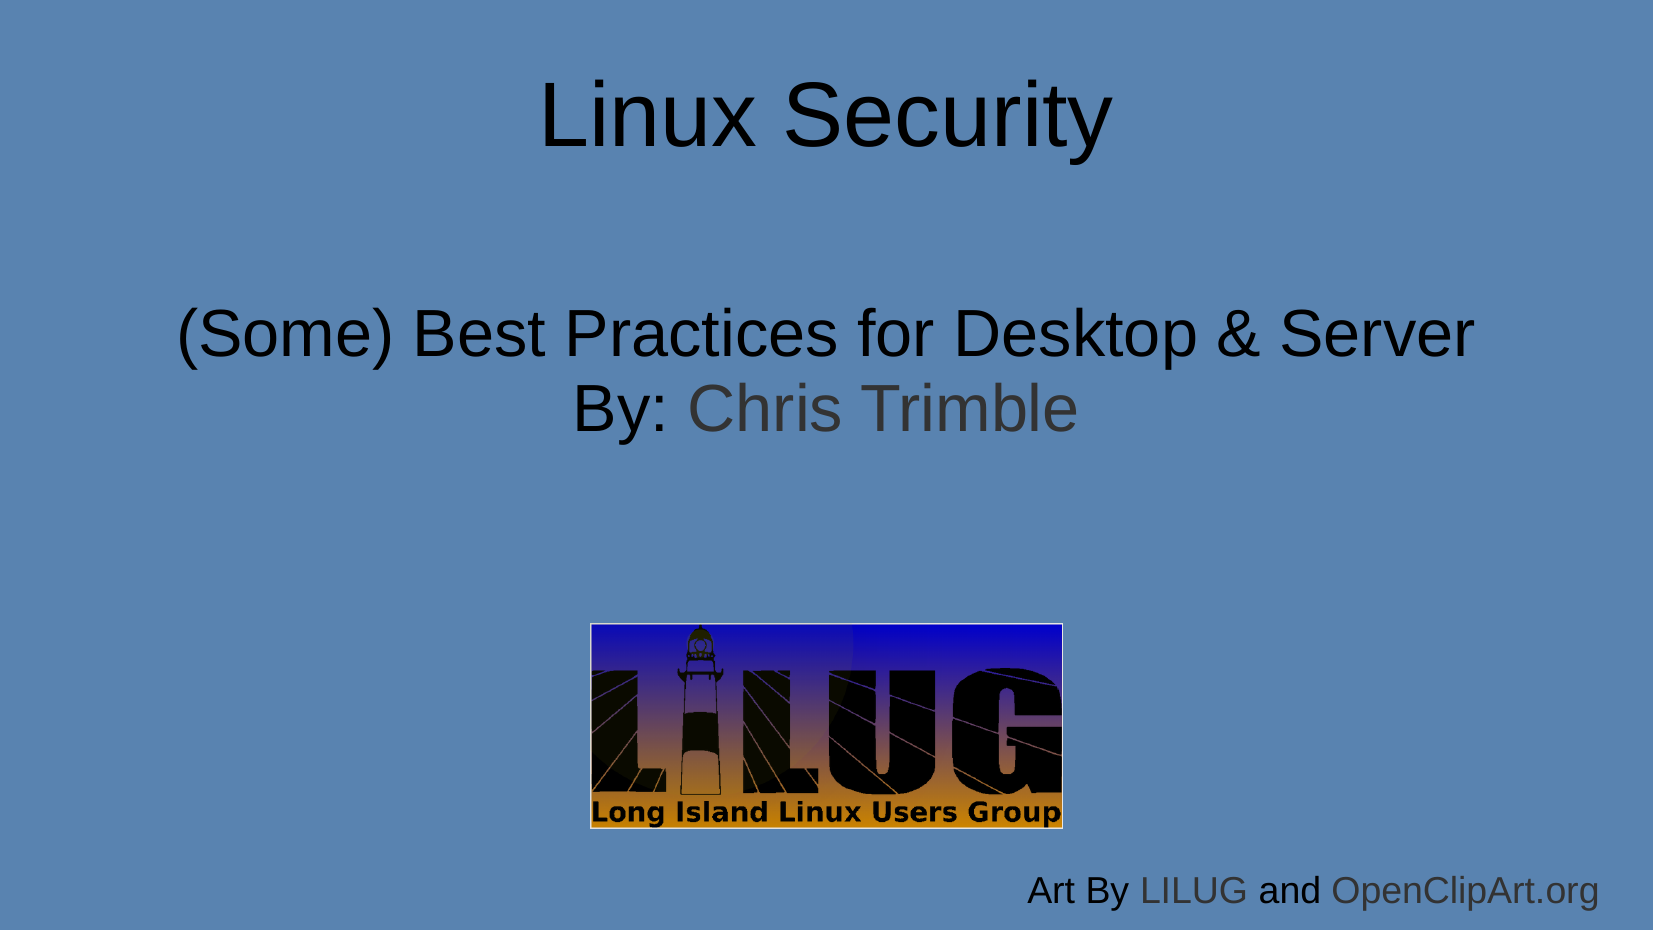

# Linux Security
(Some) Best Practices for Desktop & Server
By: Chris Trimble
Art By LILUG and OpenClipArt.org